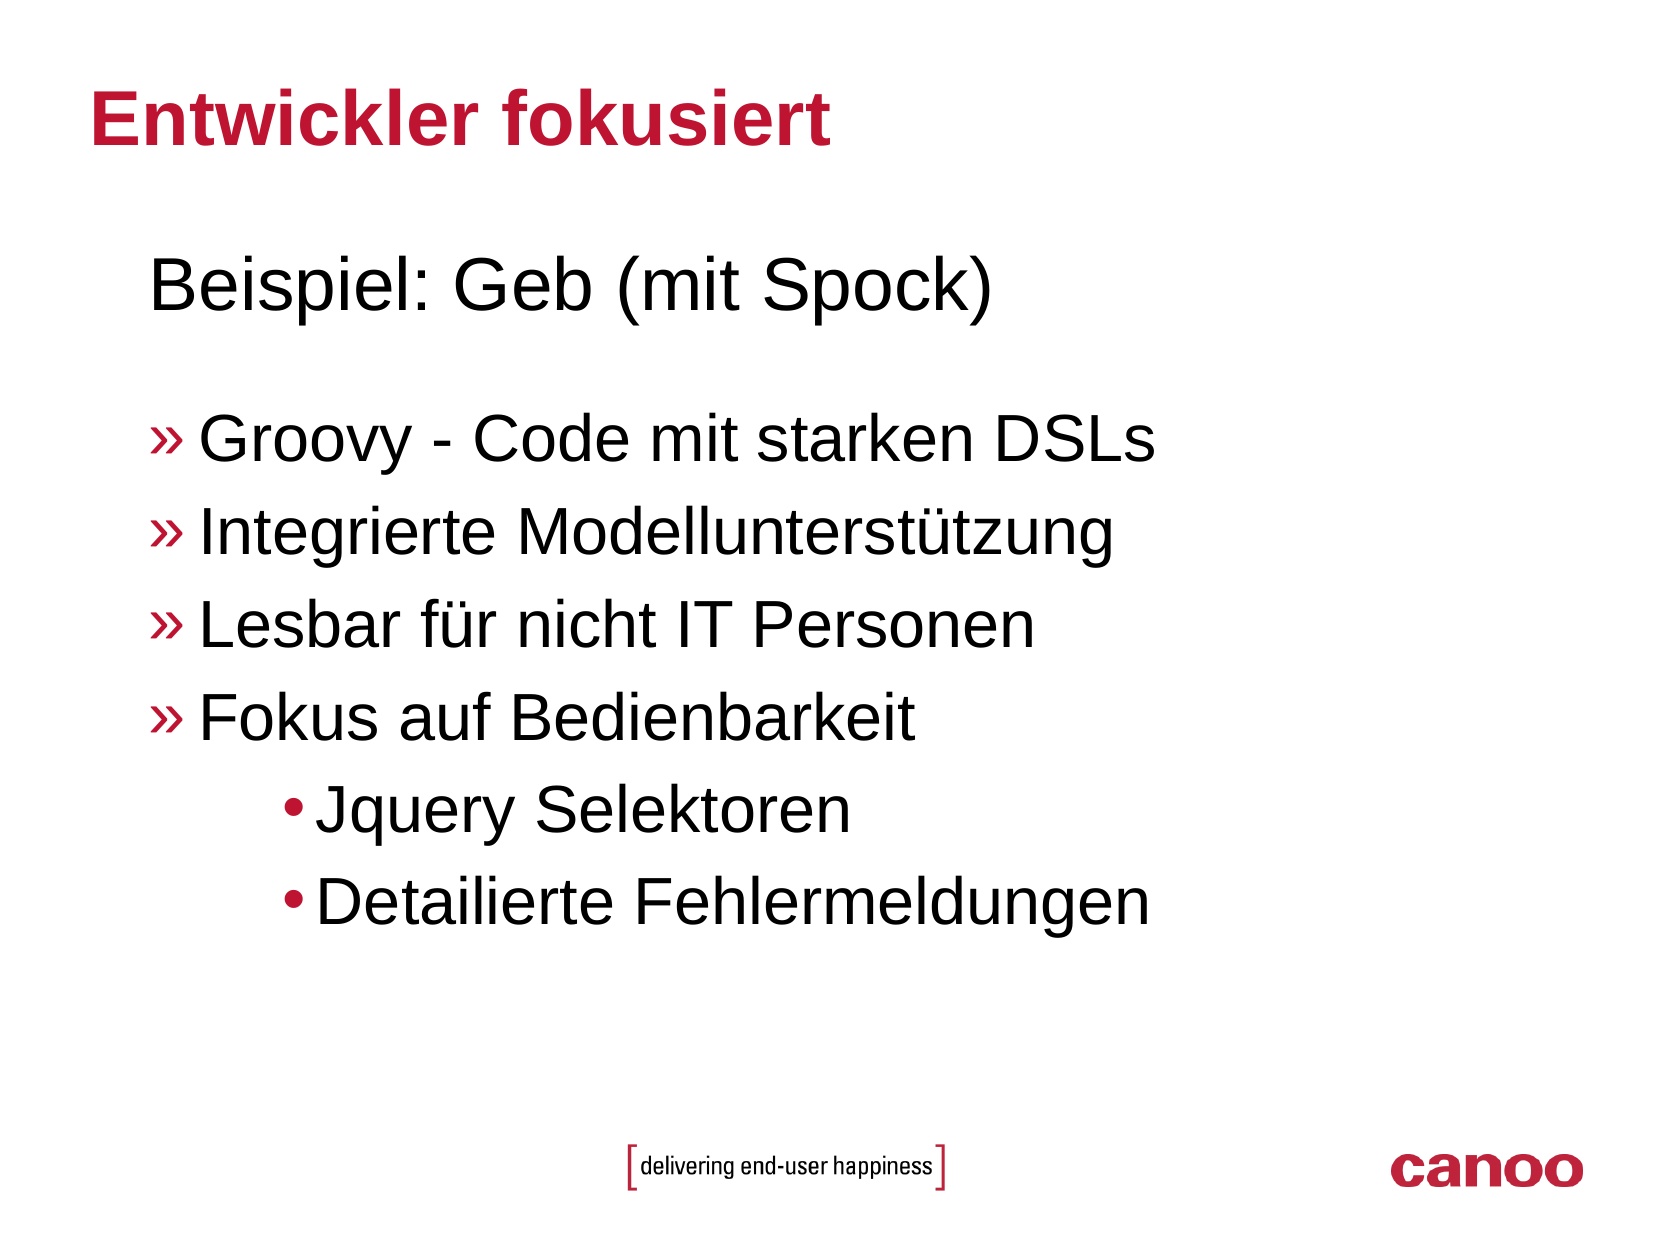

# Entwickler fokusiert
Beispiel: Geb (mit Spock)
Groovy - Code mit starken DSLs
Integrierte Modellunterstützung
Lesbar für nicht IT Personen
Fokus auf Bedienbarkeit
Jquery Selektoren
Detailierte Fehlermeldungen